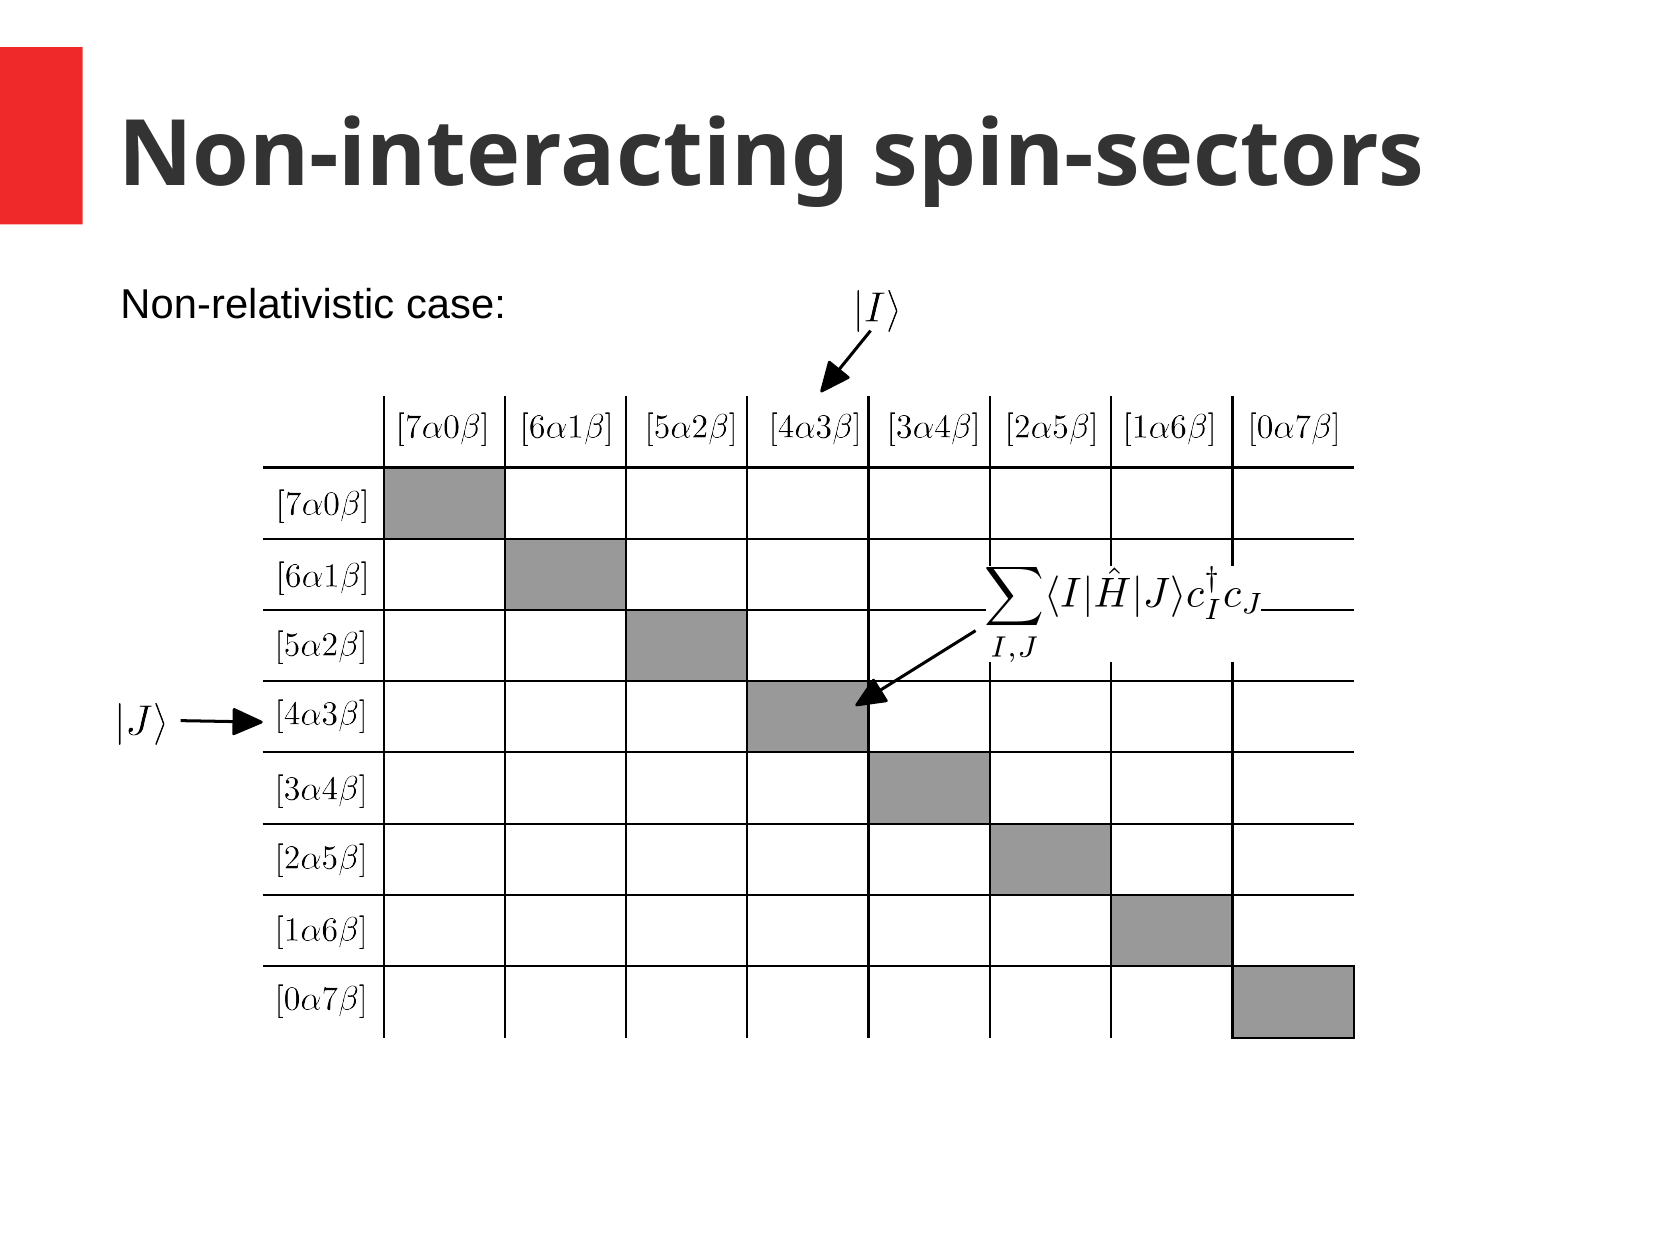

# Non-interacting spin-sectors
Non-relativistic case:
| | | | | | | | | |
| --- | --- | --- | --- | --- | --- | --- | --- | --- |
| | | | | | | | | |
| | | | | | | | | |
| | | | | | | | | |
| | | | | | | | | |
| | | | | | | | | |
| | | | | | | | | |
| | | | | | | | | |
| | | | | | | | | |